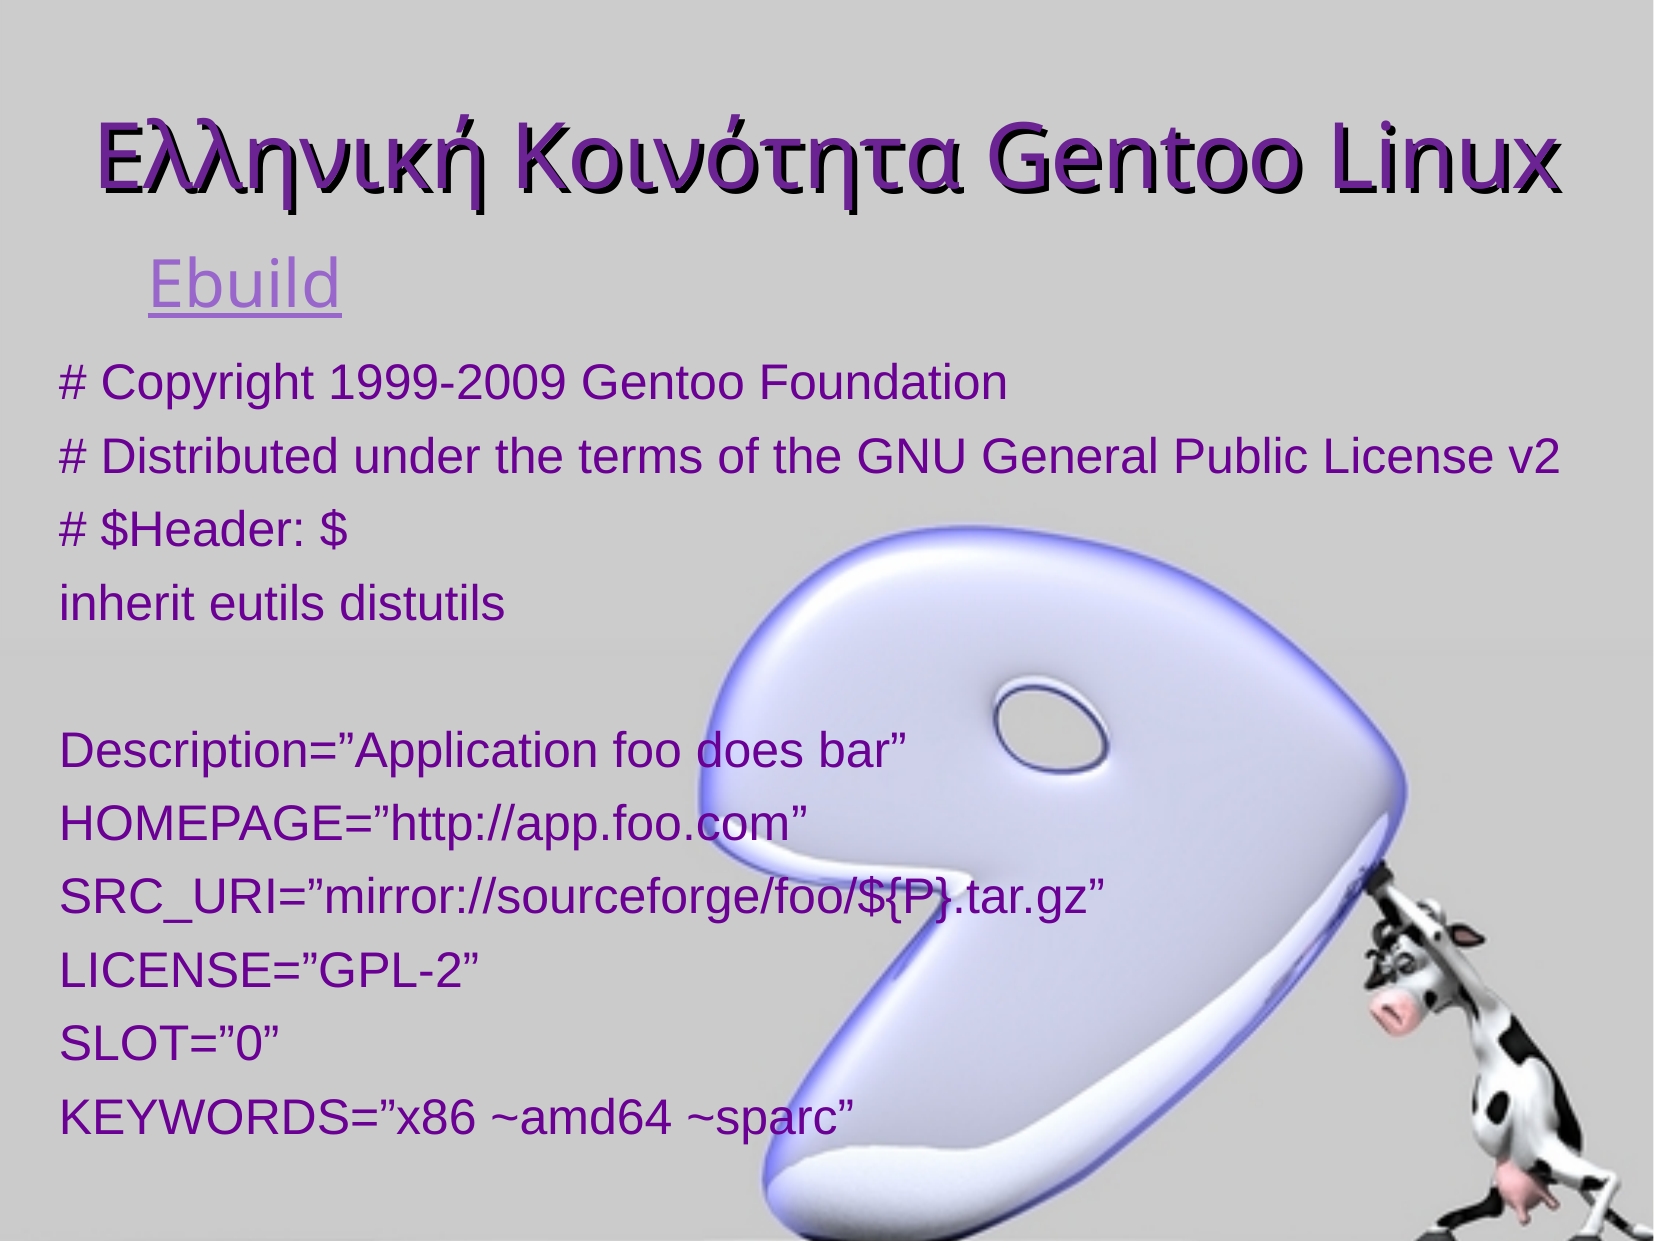

# Ελληνική Κοινότητα Gentoo Linux
Ebuild
# Copyright 1999-2009 Gentoo Foundation
# Distributed under the terms of the GNU General Public License v2
# $Header: $
inherit eutils distutils
Description=”Application foo does bar”
HOMEPAGE=”http://app.foo.com”
SRC_URI=”mirror://sourceforge/foo/${P}.tar.gz”
LICENSE=”GPL-2”
SLOT=”0”
KEYWORDS=”x86 ~amd64 ~sparc”
#